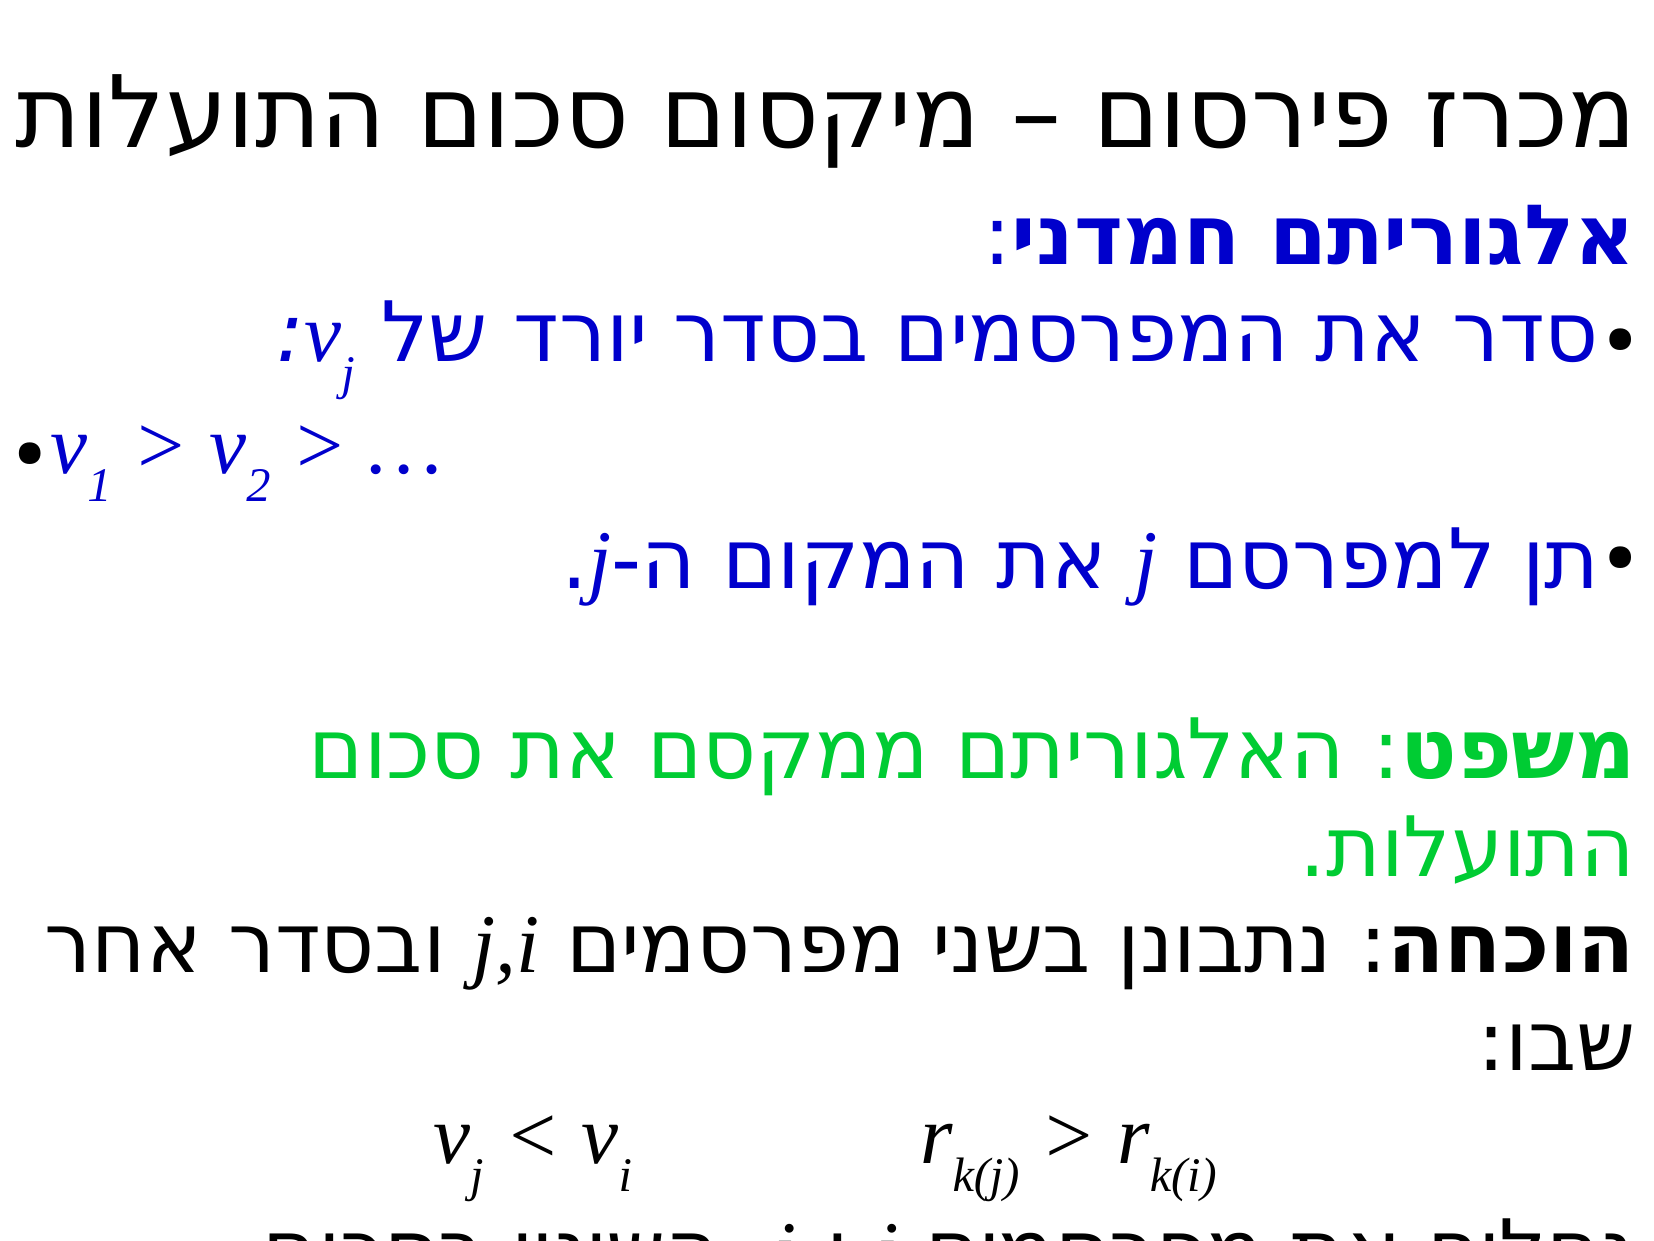

# מכרז פירסום – מיקסום סכום התועלות
אלגוריתם חמדני:
סדר את המפרסמים בסדר יורד של vj:
v1 > v2 > …
תן למפרסם j את המקום ה-j.
משפט: האלגוריתם ממקסם את סכום התועלות.
הוכחה: נתבונן בשני מפרסמים j,i ובסדר אחר שבו:
vj < vi rk(j) > rk(i)
נחליף את מפרסמים j ו-i. השינוי בסכום התועלות:
vi*(rk(j)-rk(i)) - vj*(rk(j)-rk(i)) = (vi-vj)(rk(j)-rk(i)) >= 0